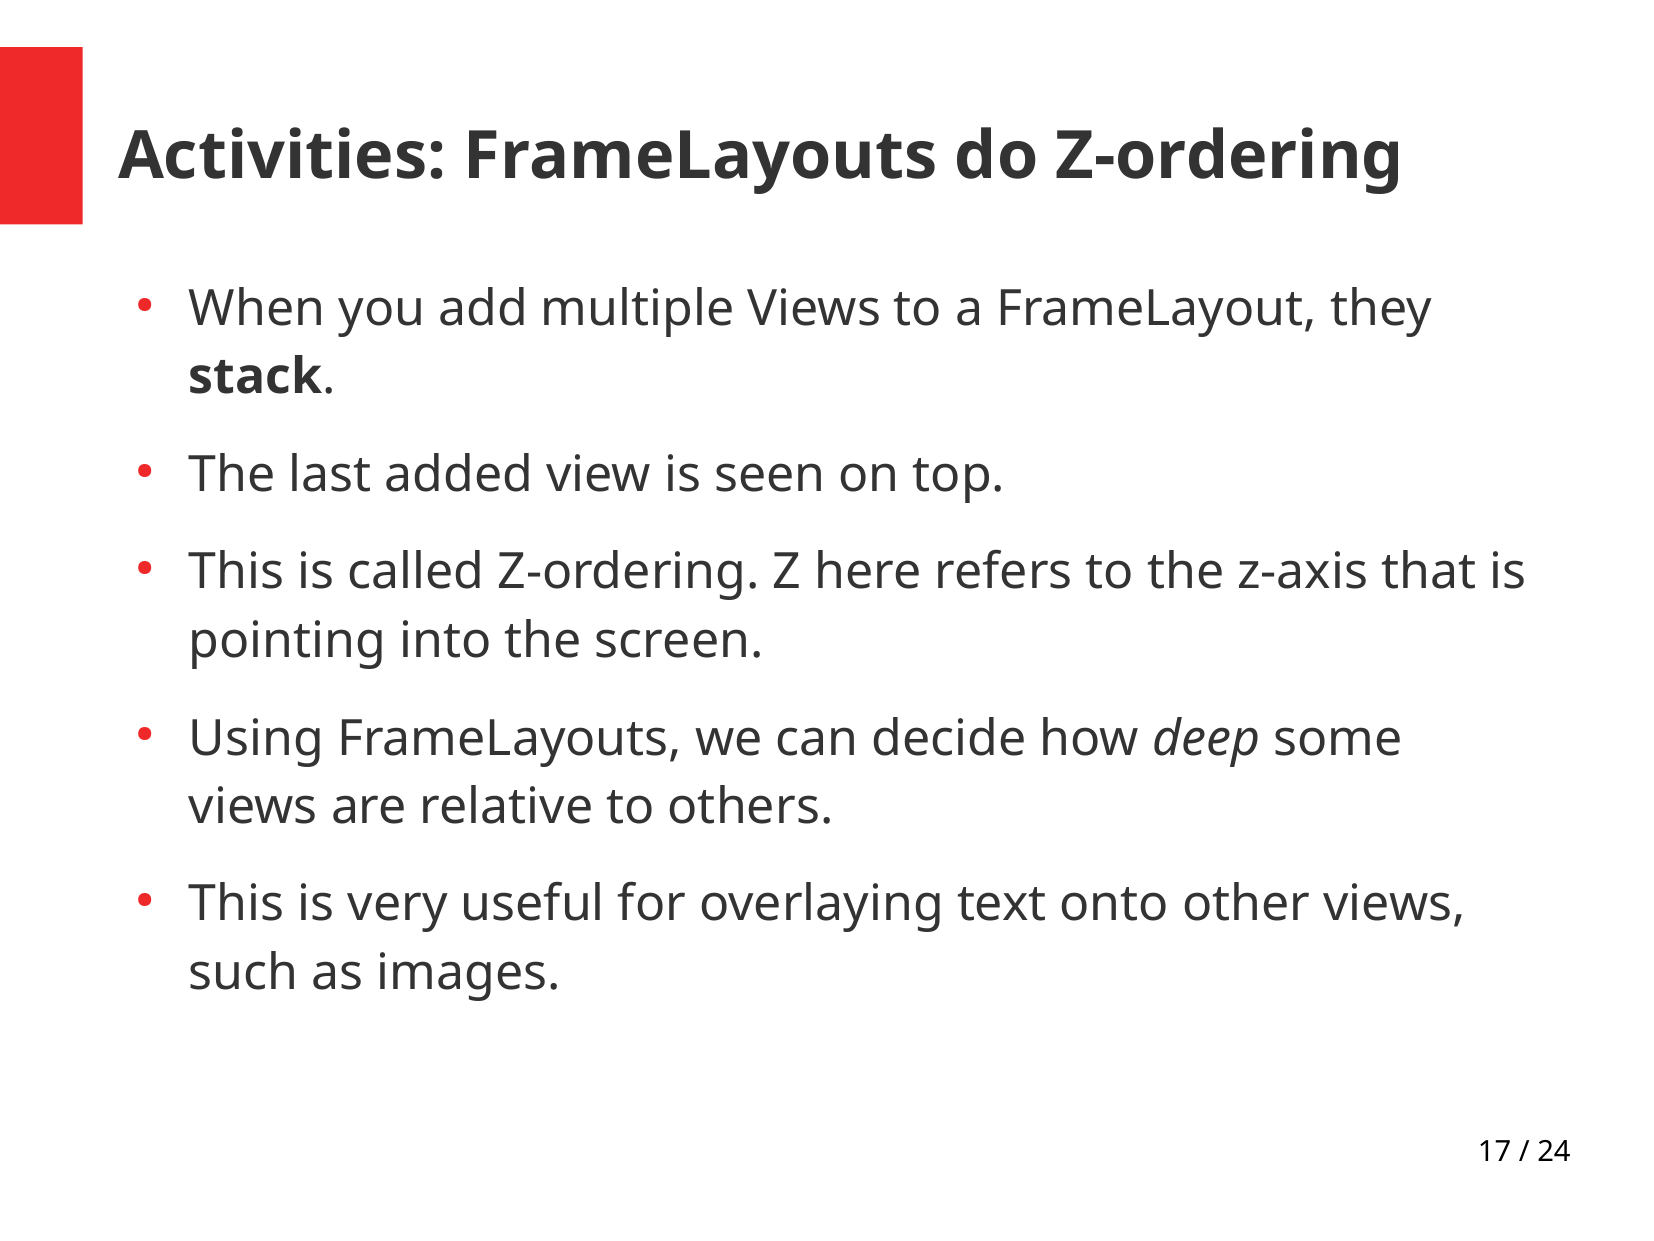

# Activities: FrameLayouts do Z-ordering
When you add multiple Views to a FrameLayout, they stack.
The last added view is seen on top.
This is called Z-ordering. Z here refers to the z-axis that is pointing into the screen.
Using FrameLayouts, we can decide how deep some views are relative to others.
This is very useful for overlaying text onto other views, such as images.
17